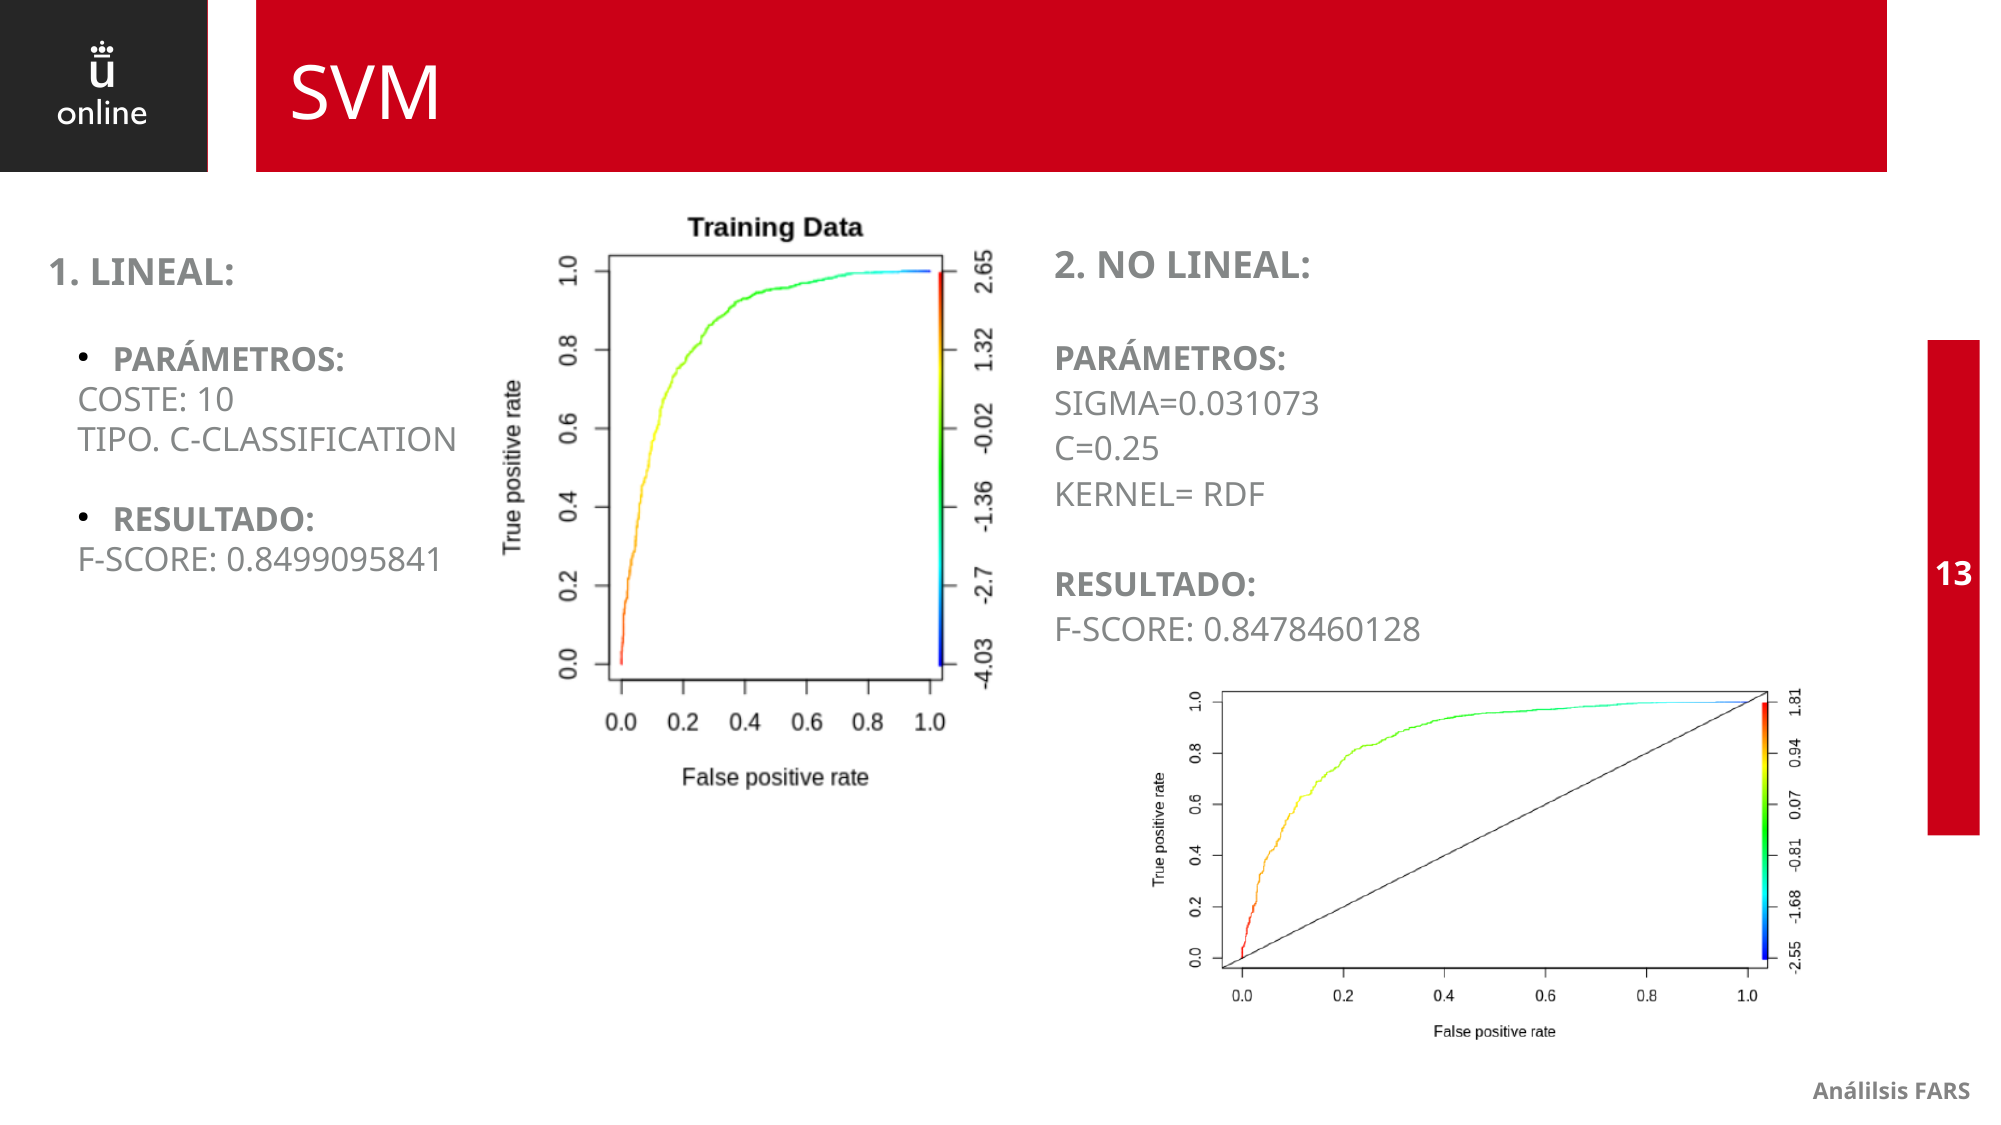

# SVM
2. NO LINEAL:
PARÁMETROS:
SIgma=0.031073
C=0.25
Kernel= RDF
RESULTADO:
F-SCORE: 0.8478460128
1. Lineal:
Parámetros:
COSTE: 10
TIPO. C-Classification
RESULTADO:
F-SCORE: 0.8499095841
Análilsis FARS